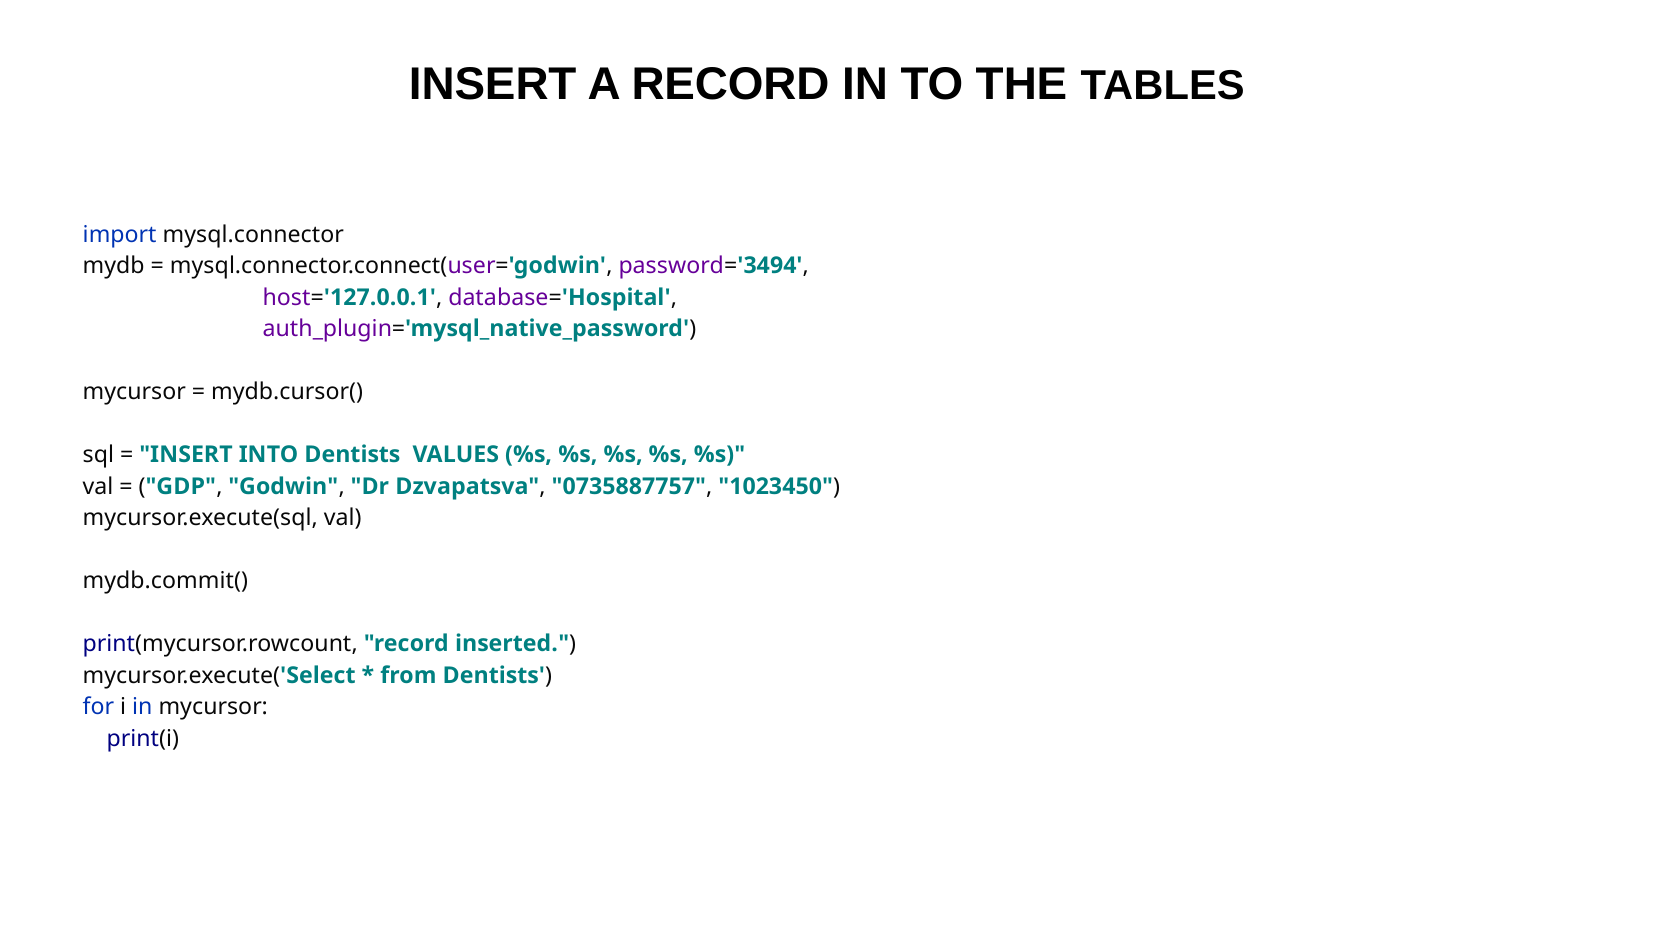

# INSERT A RECORD IN TO THE TABLES
import mysql.connector
mydb = mysql.connector.connect(user='godwin', password='3494',
 host='127.0.0.1', database='Hospital',
 auth_plugin='mysql_native_password')
mycursor = mydb.cursor()
sql = "INSERT INTO Dentists VALUES (%s, %s, %s, %s, %s)"
val = ("GDP", "Godwin", "Dr Dzvapatsva", "0735887757", "1023450")
mycursor.execute(sql, val)
mydb.commit()
print(mycursor.rowcount, "record inserted.")
mycursor.execute('Select * from Dentists')
for i in mycursor:
 print(i)